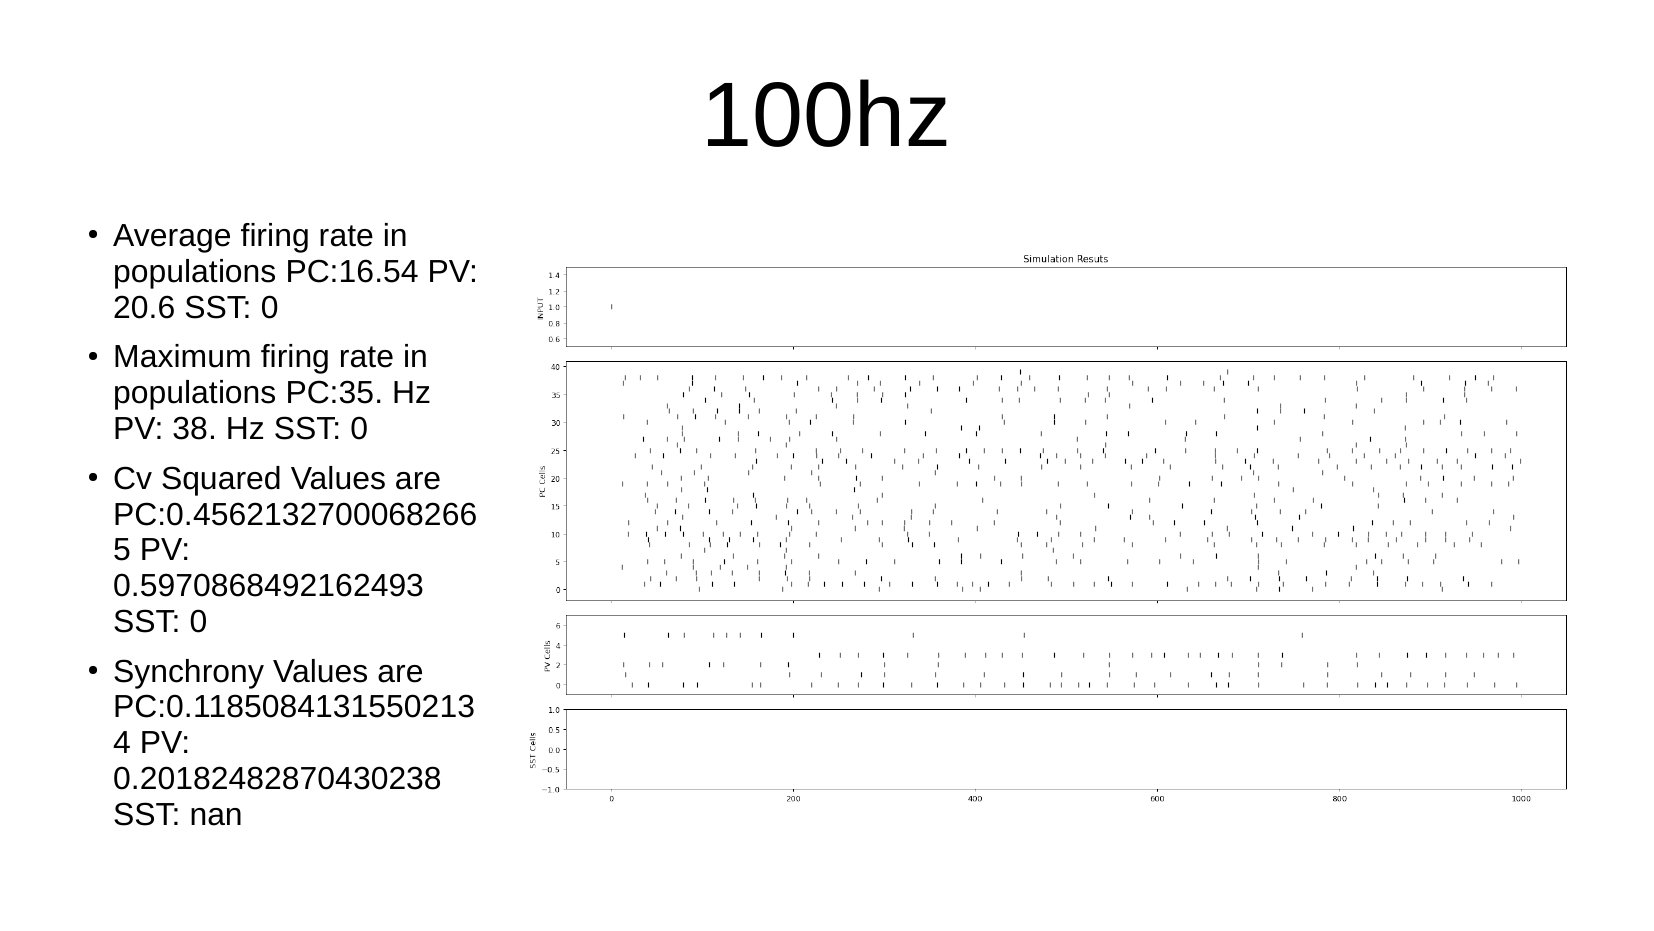

# 100hz
Average firing rate in populations PC:16.54 PV: 20.6 SST: 0
Maximum firing rate in populations PC:35. Hz PV: 38. Hz SST: 0
Cv Squared Values are PC:0.45621327000682665 PV: 0.5970868492162493 SST: 0
Synchrony Values are PC:0.11850841315502134 PV: 0.20182482870430238 SST: nan